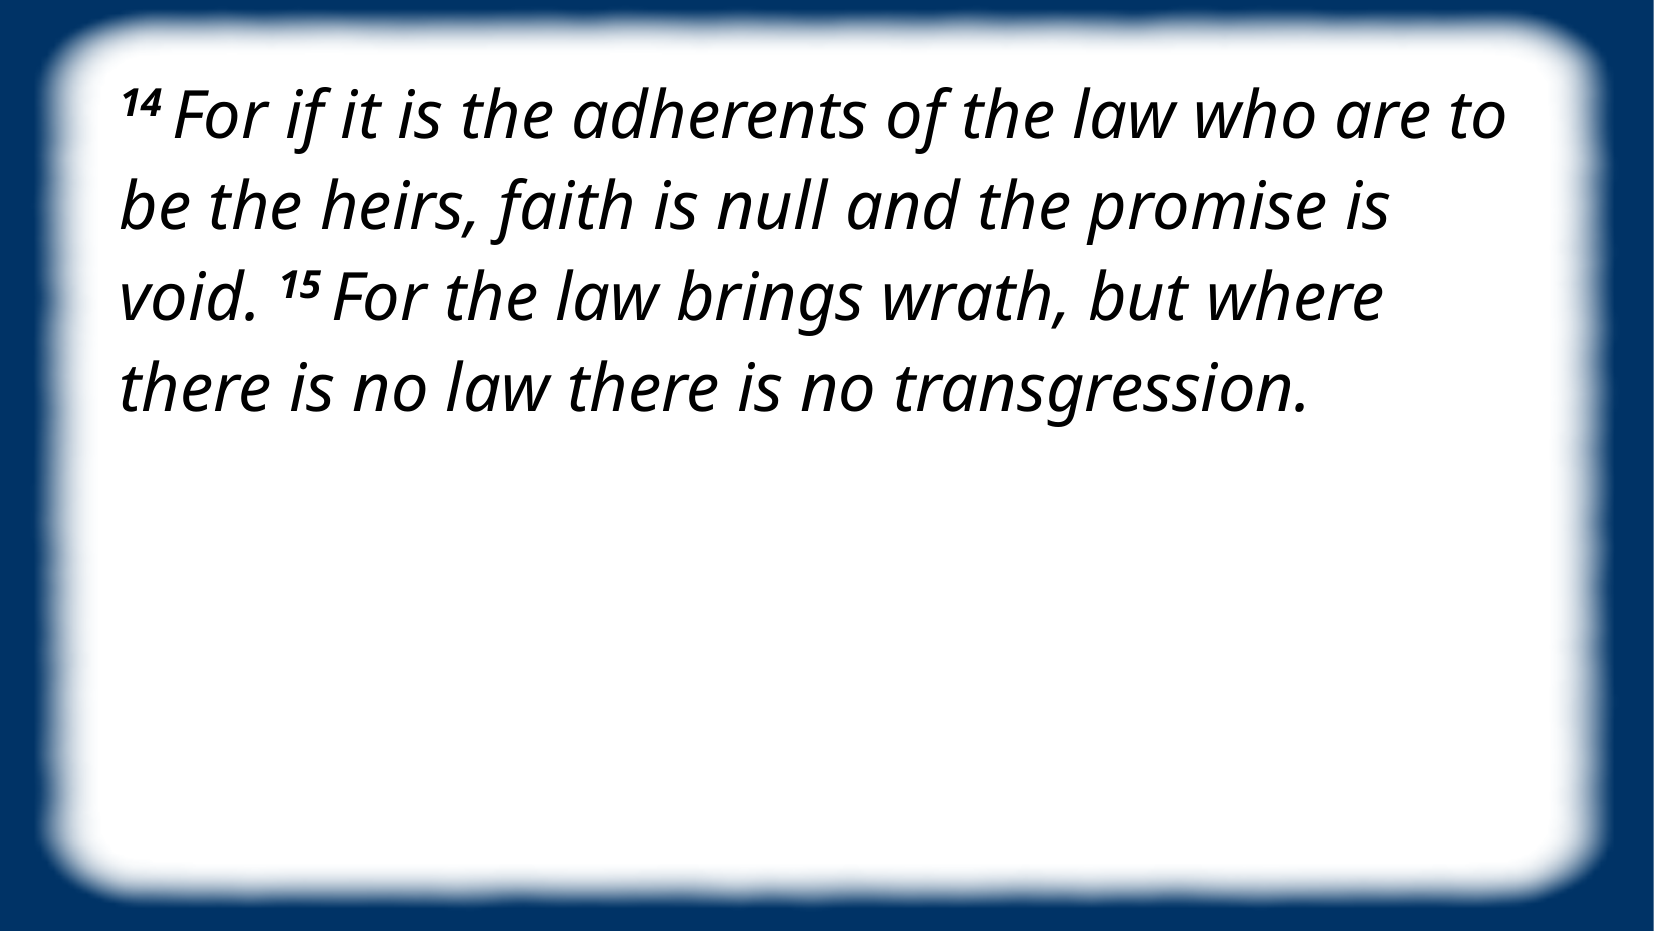

14 For if it is the adherents of the law who are to be the heirs, faith is null and the promise is void. 15 For the law brings wrath, but where there is no law there is no transgression.